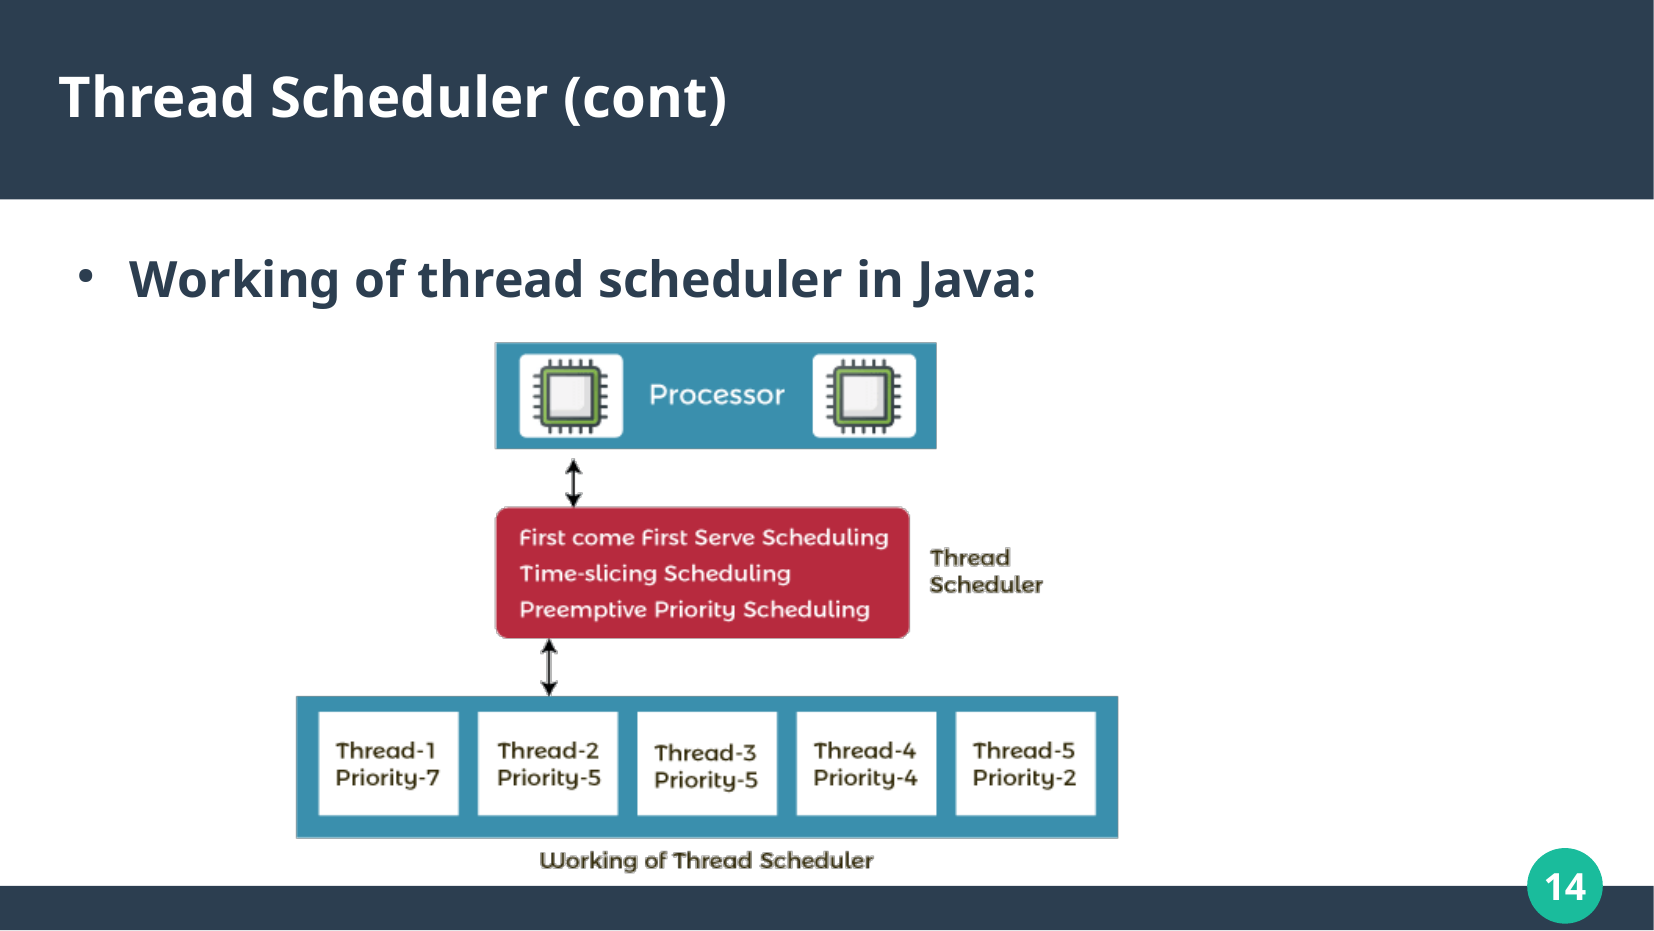

# Thread Scheduler (cont)
Working of thread scheduler in Java: